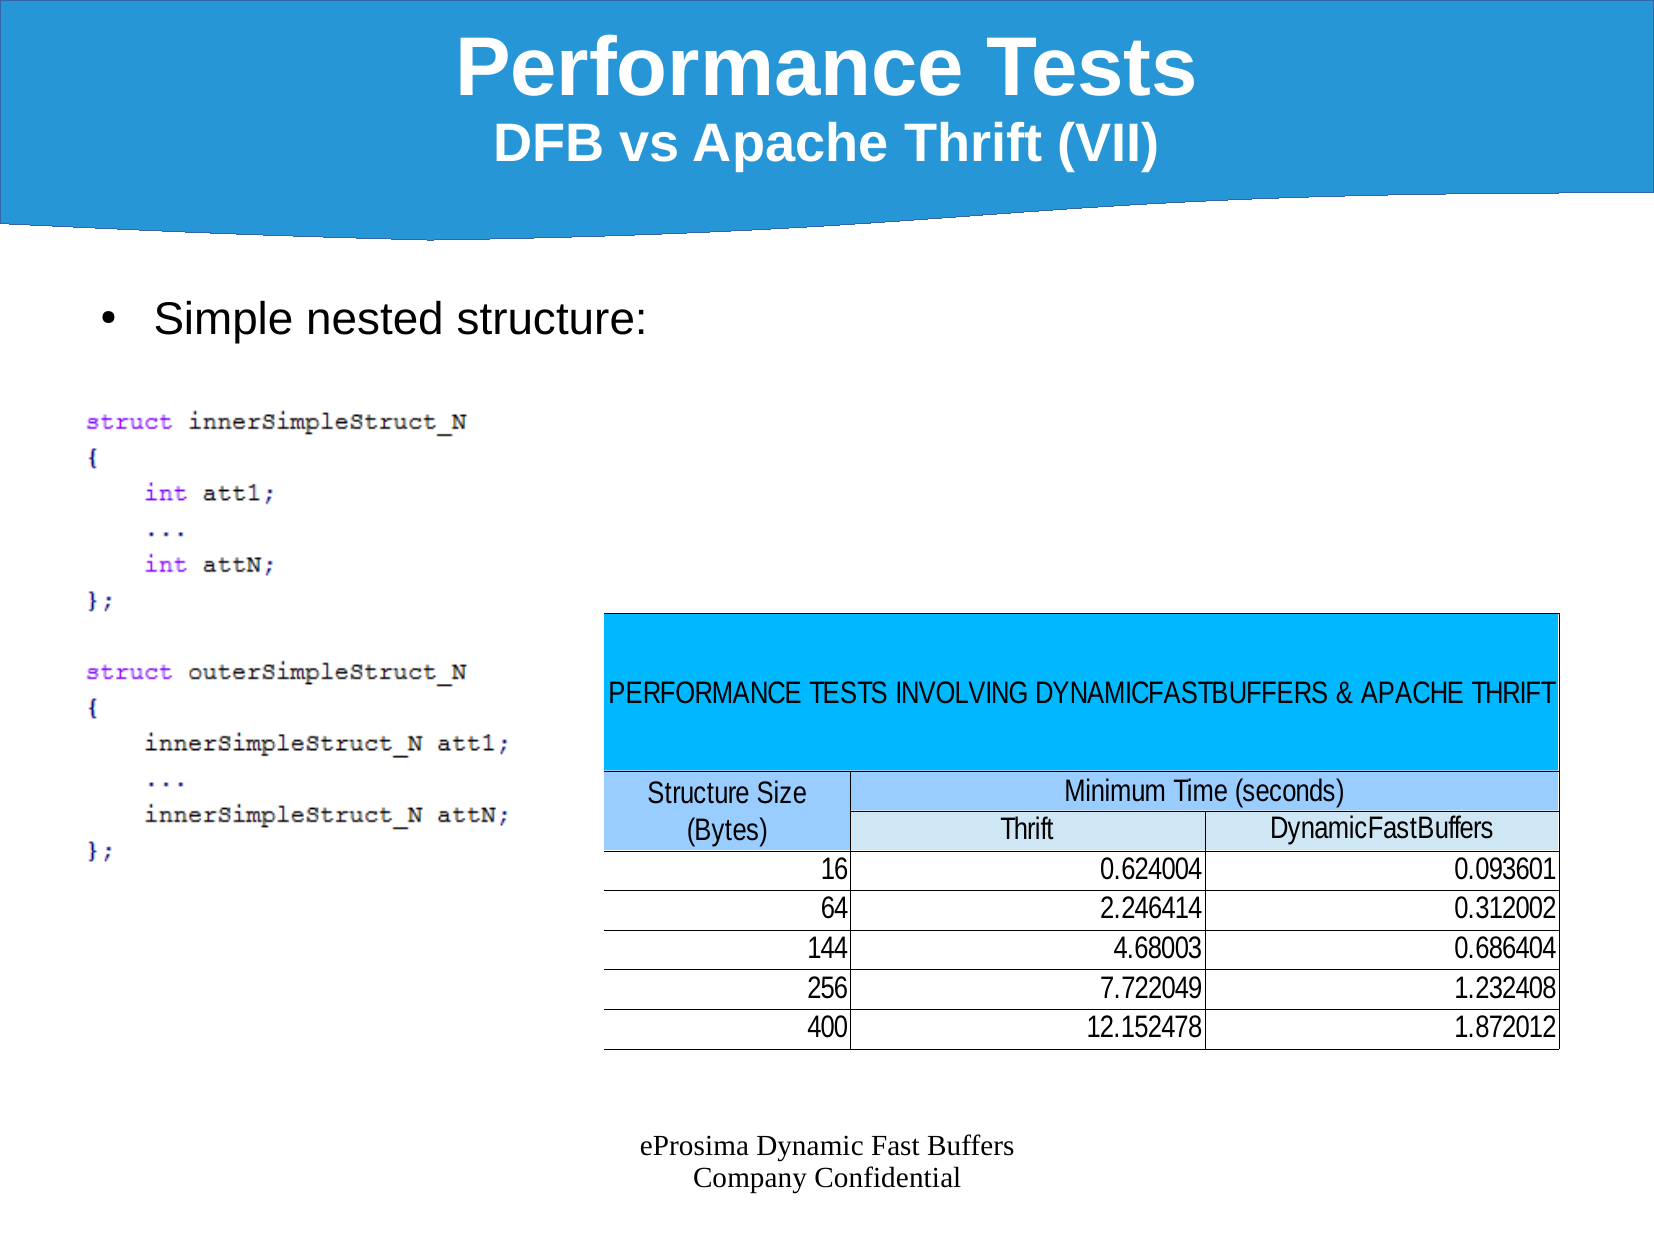

Performance Tests
DFB vs Apache Thrift (VII)
# Simple nested structure:
eProsima Dynamic Fast Buffers